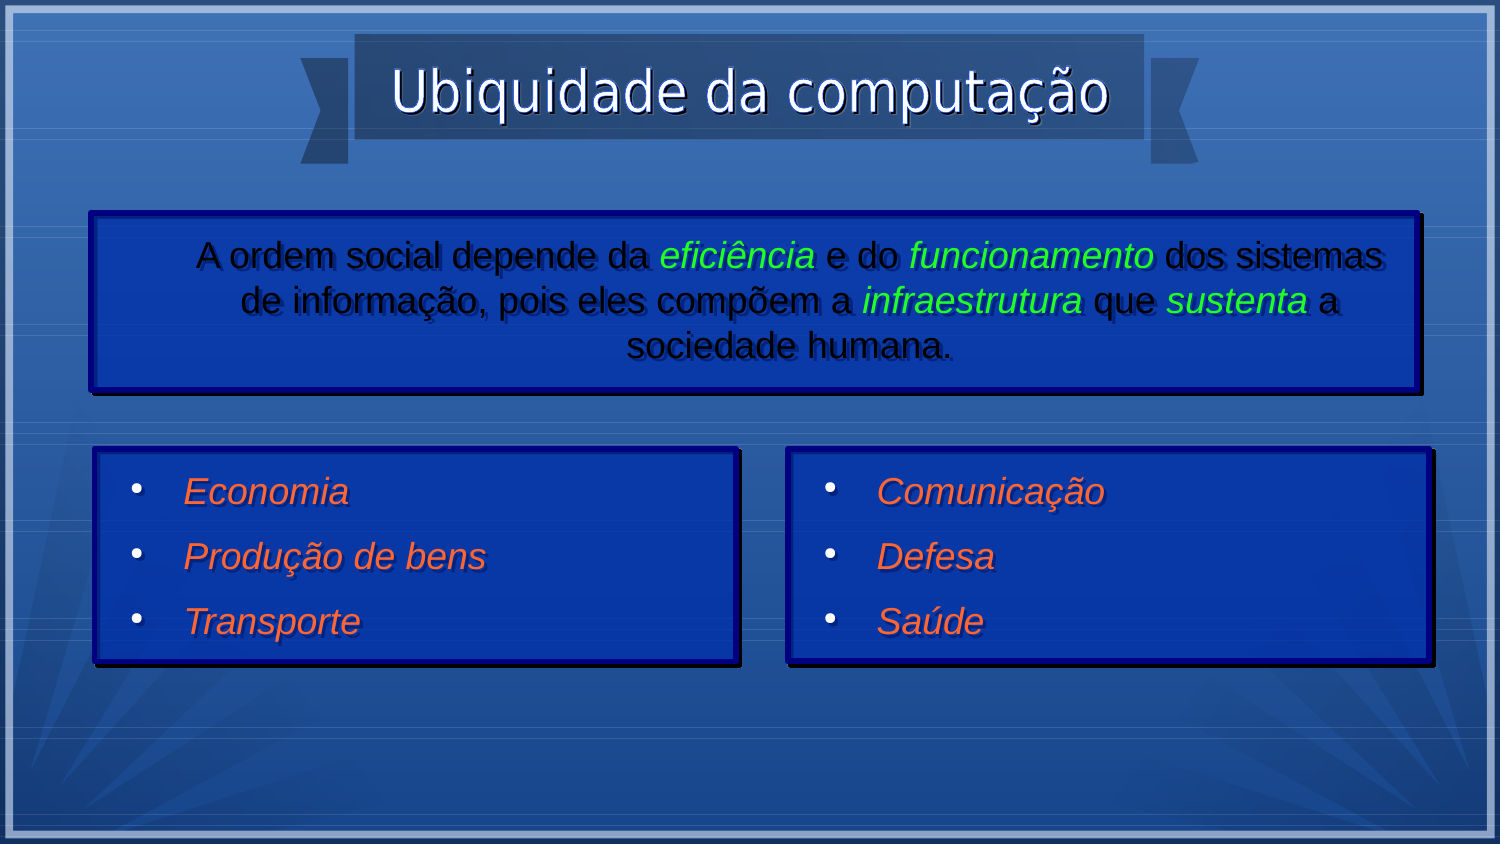

# Ubiquidade da computação
A ordem social depende da eficiência e do funcionamento dos sistemas de informação, pois eles compõem a infraestrutura que sustenta a sociedade humana.
Comunicação
Defesa
Saúde
Economia
Produção de bens
Transporte